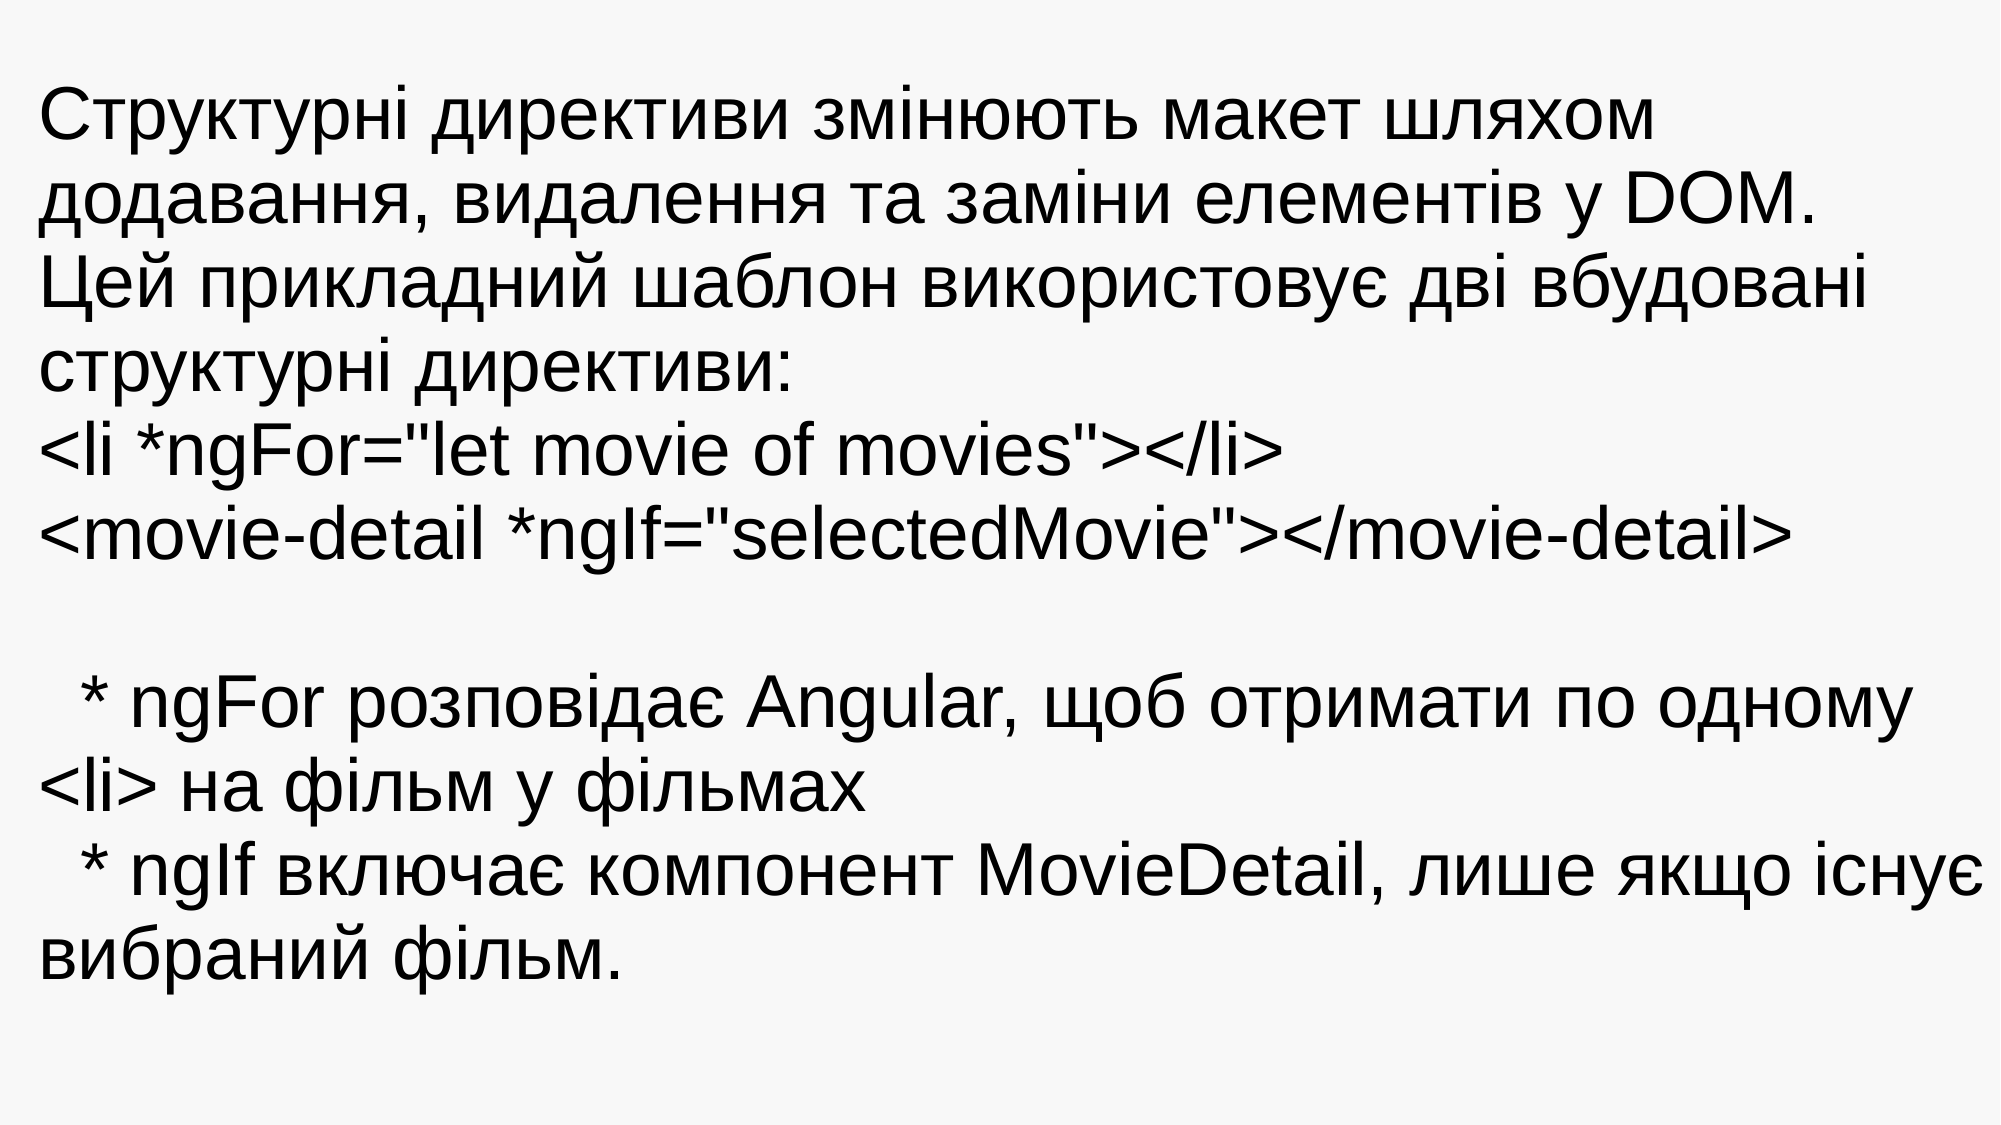

Структурні директиви змінюють макет шляхом додавання, видалення та заміни елементів у DOM.
Цей прикладний шаблон використовує дві вбудовані структурні директиви:
<li *ngFor="let movie of movies"></li>
<movie-detail *ngIf="selectedMovie"></movie-detail>
 * ngFor розповідає Angular, щоб отримати по одному <li> на фільм у фільмах
 * ngIf включає компонент MovieDetail, лише якщо існує вибраний фільм.